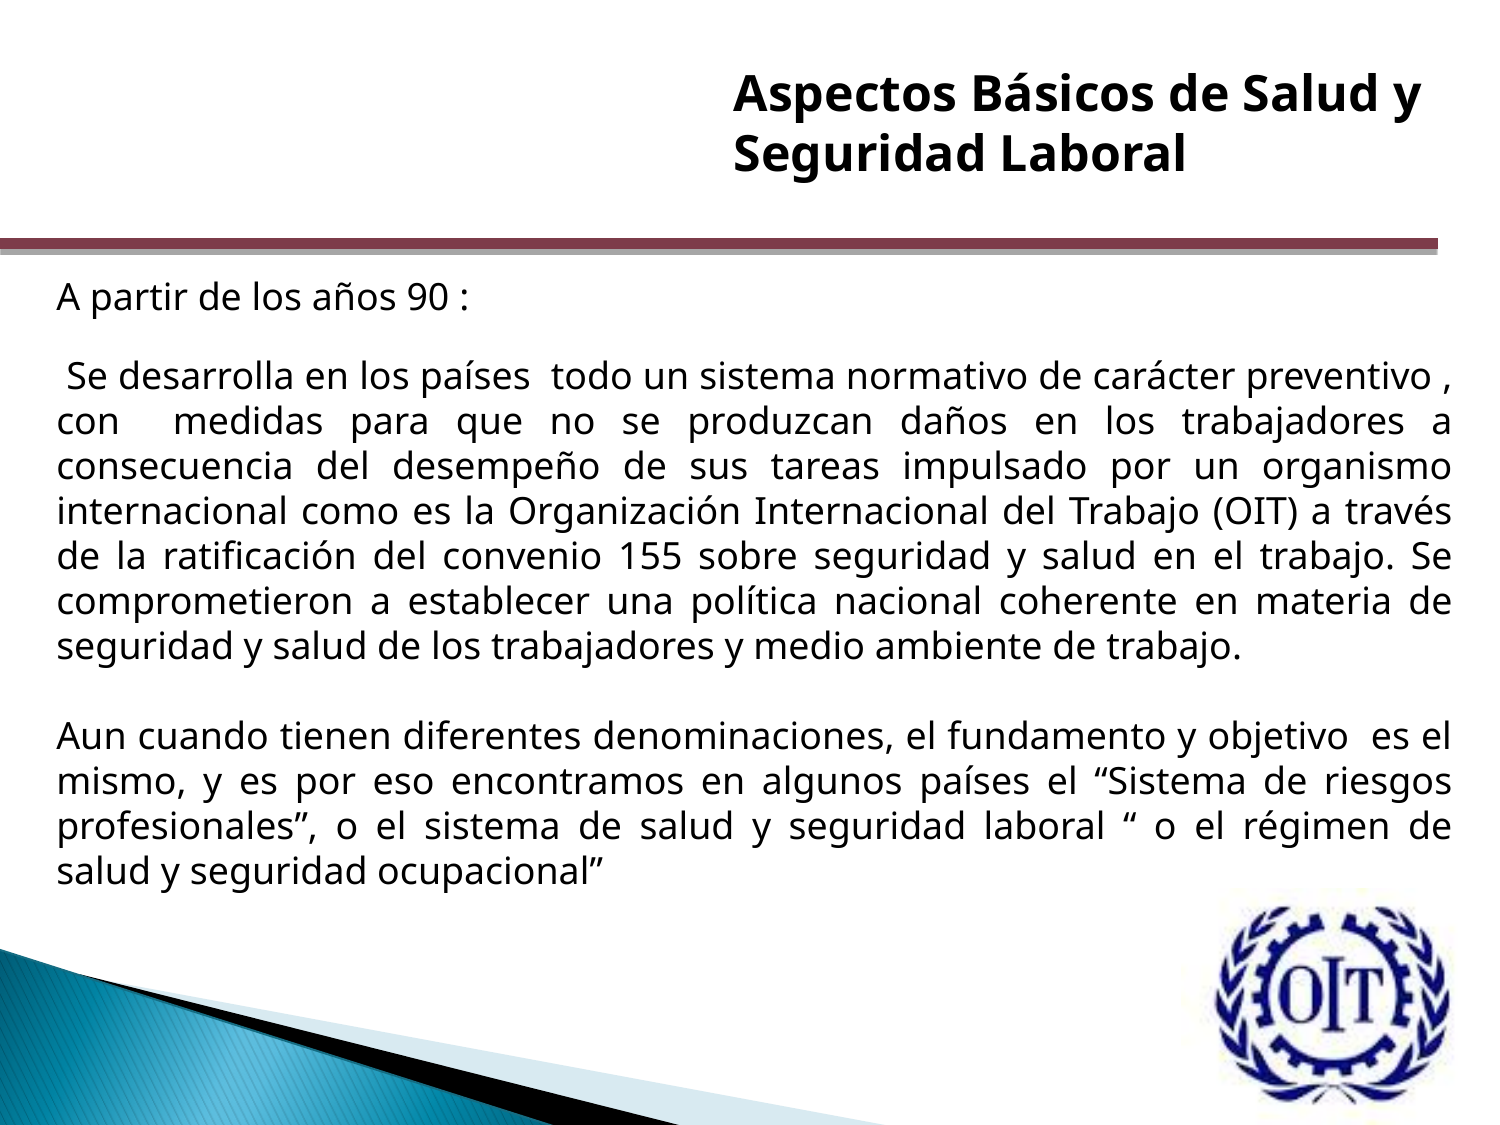

Aspectos Básicos de Salud y Seguridad Laboral
A partir de los años 90 :
 Se desarrolla en los países todo un sistema normativo de carácter preventivo , con medidas para que no se produzcan daños en los trabajadores a consecuencia del desempeño de sus tareas impulsado por un organismo internacional como es la Organización Internacional del Trabajo (OIT) a través de la ratificación del convenio 155 sobre seguridad y salud en el trabajo. Se comprometieron a establecer una política nacional coherente en materia de seguridad y salud de los trabajadores y medio ambiente de trabajo.
Aun cuando tienen diferentes denominaciones, el fundamento y objetivo es el mismo, y es por eso encontramos en algunos países el “Sistema de riesgos profesionales”, o el sistema de salud y seguridad laboral “ o el régimen de salud y seguridad ocupacional”